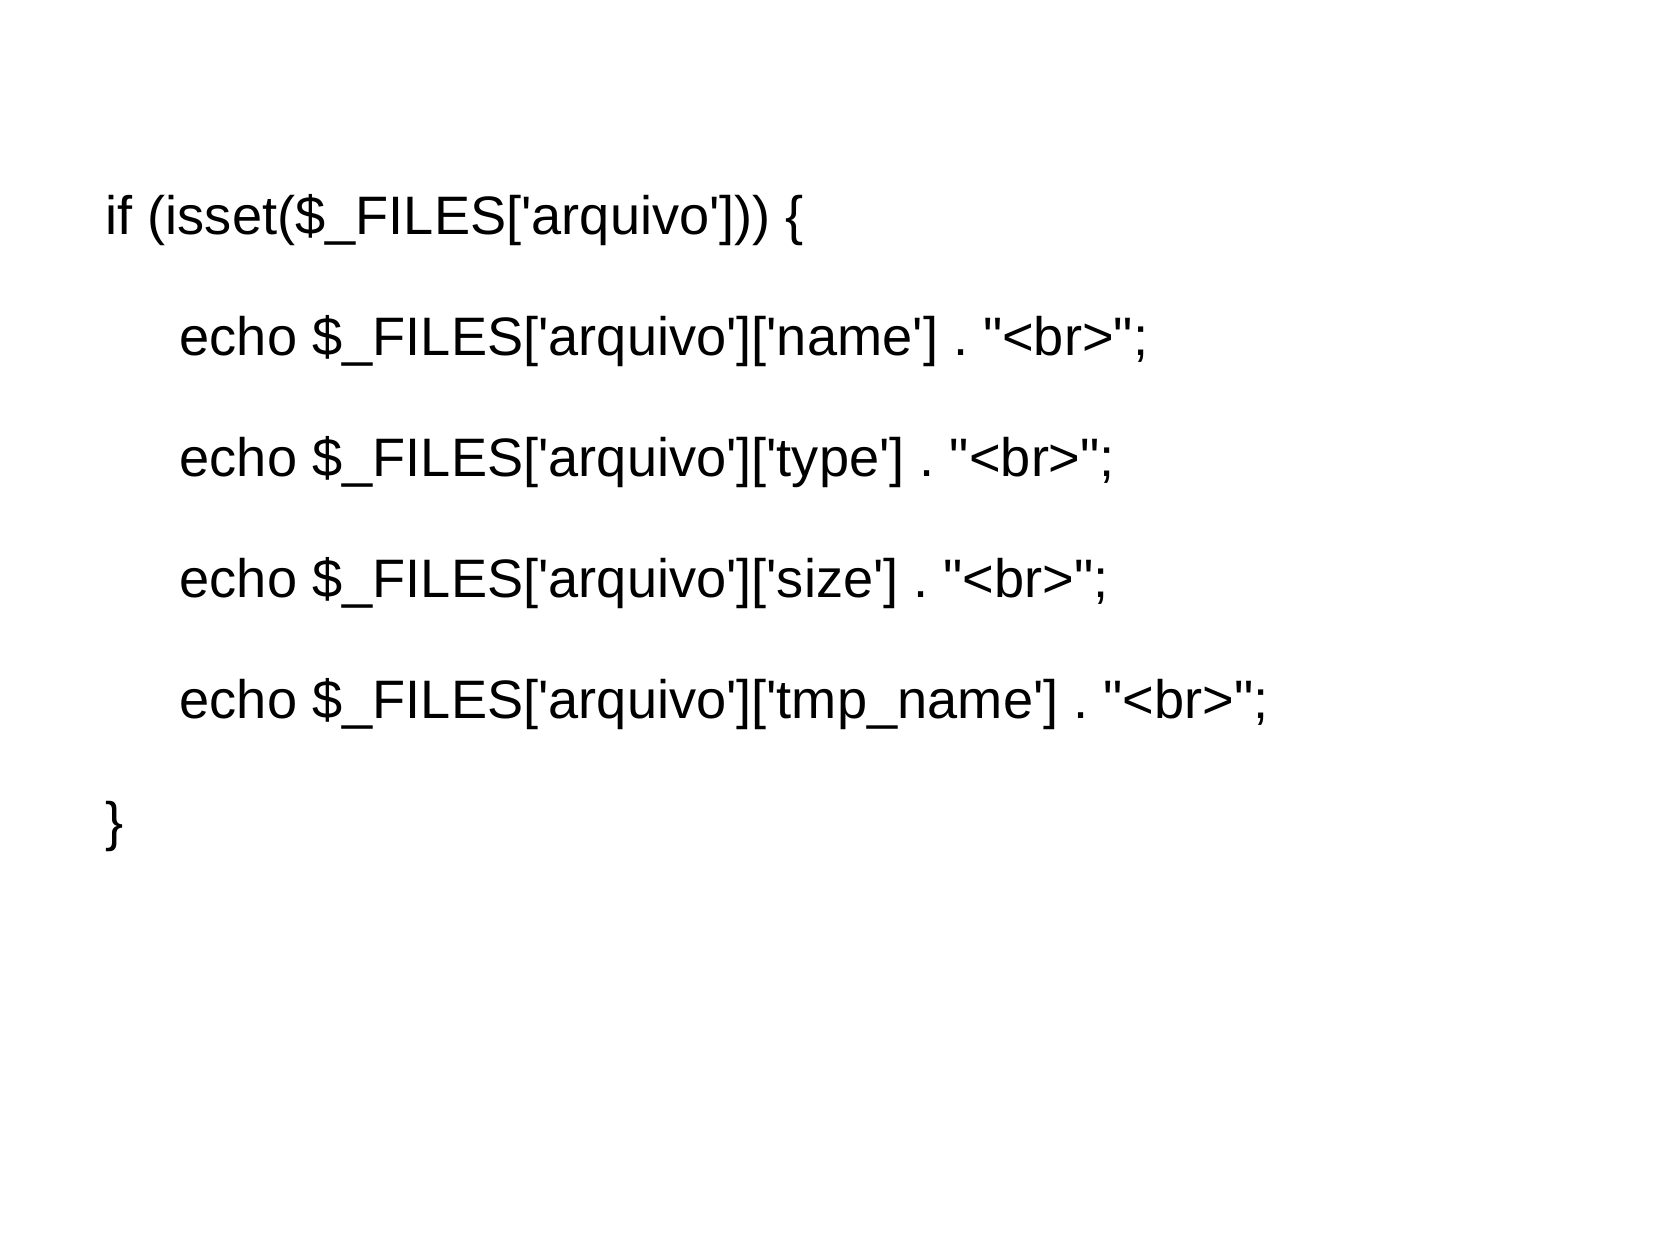

if (isset($_FILES['arquivo'])) {
	echo $_FILES['arquivo']['name'] . "<br>";
	echo $_FILES['arquivo']['type'] . "<br>";
	echo $_FILES['arquivo']['size'] . "<br>";
	echo $_FILES['arquivo']['tmp_name'] . "<br>";
}